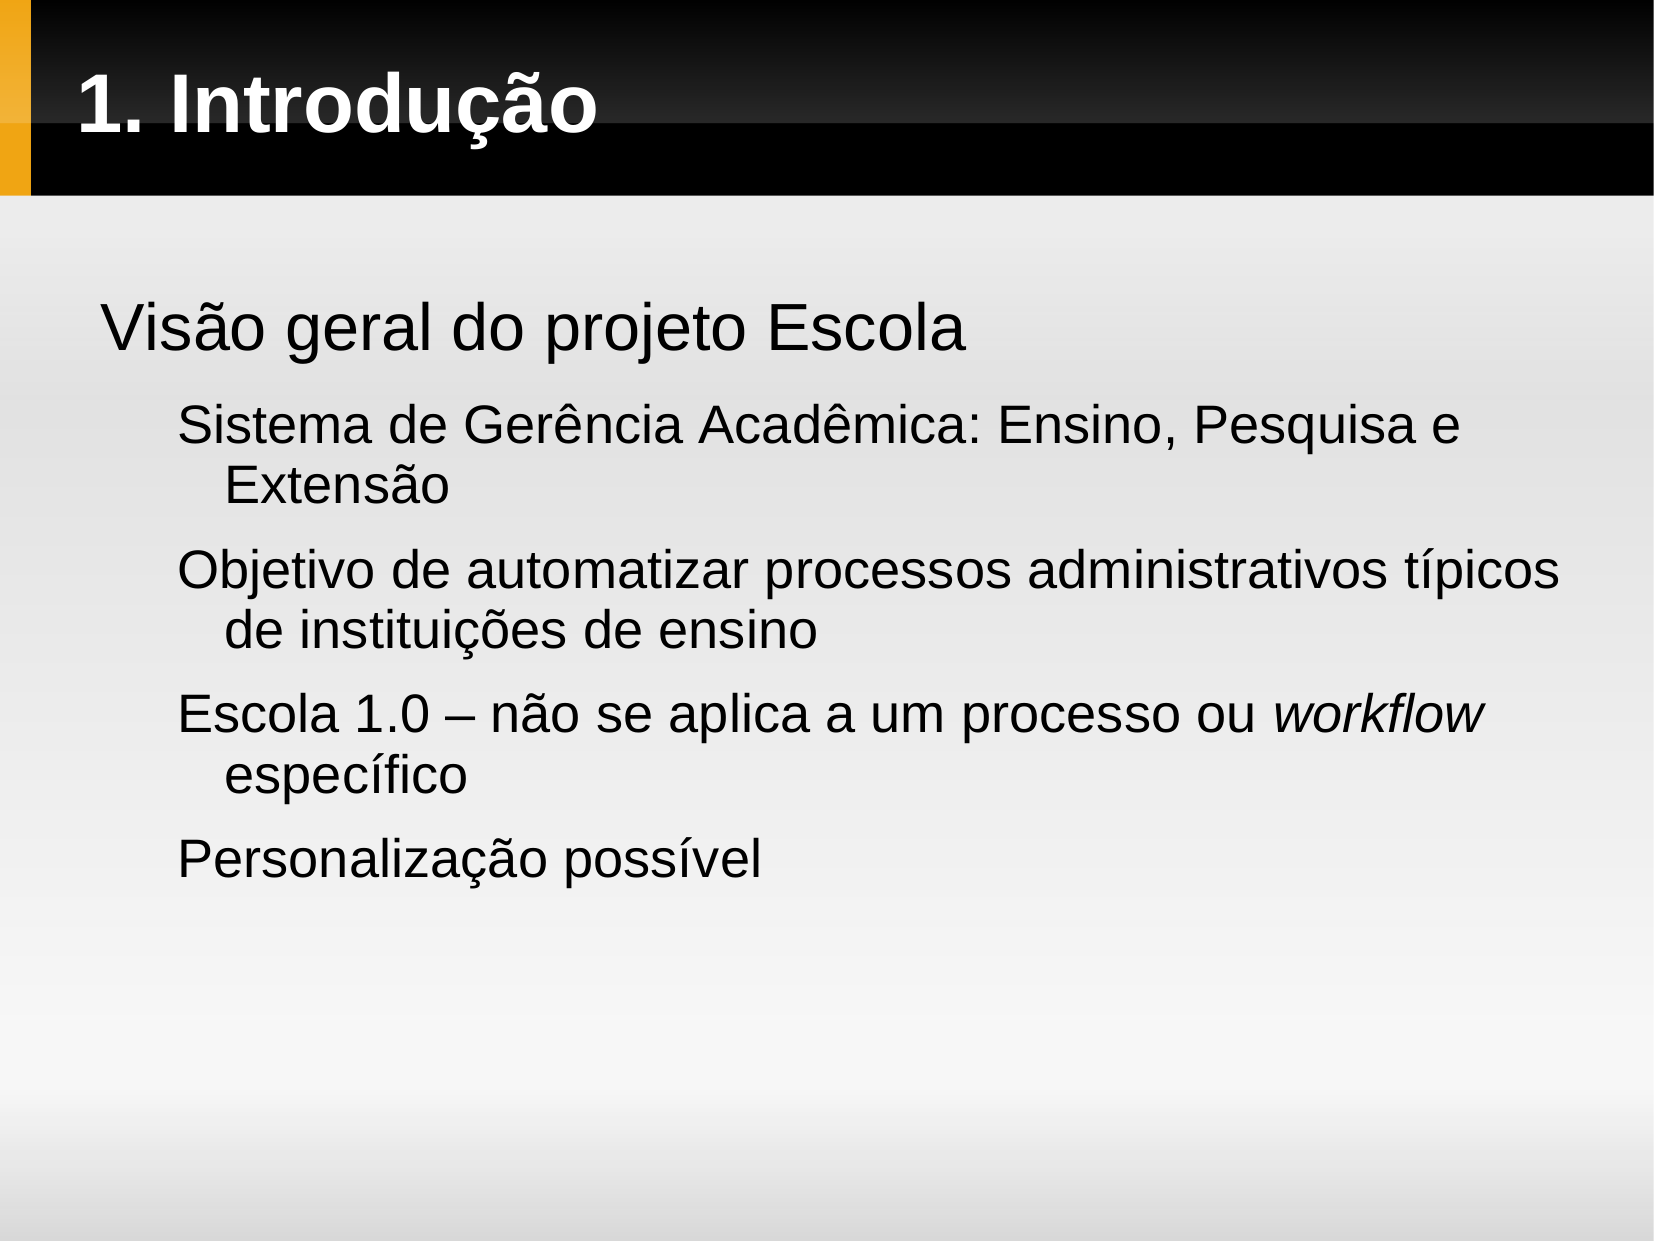

# 1. Introdução
Visão geral do projeto Escola
Sistema de Gerência Acadêmica: Ensino, Pesquisa e Extensão
Objetivo de automatizar processos administrativos típicos de instituições de ensino
Escola 1.0 – não se aplica a um processo ou workflow específico
Personalização possível